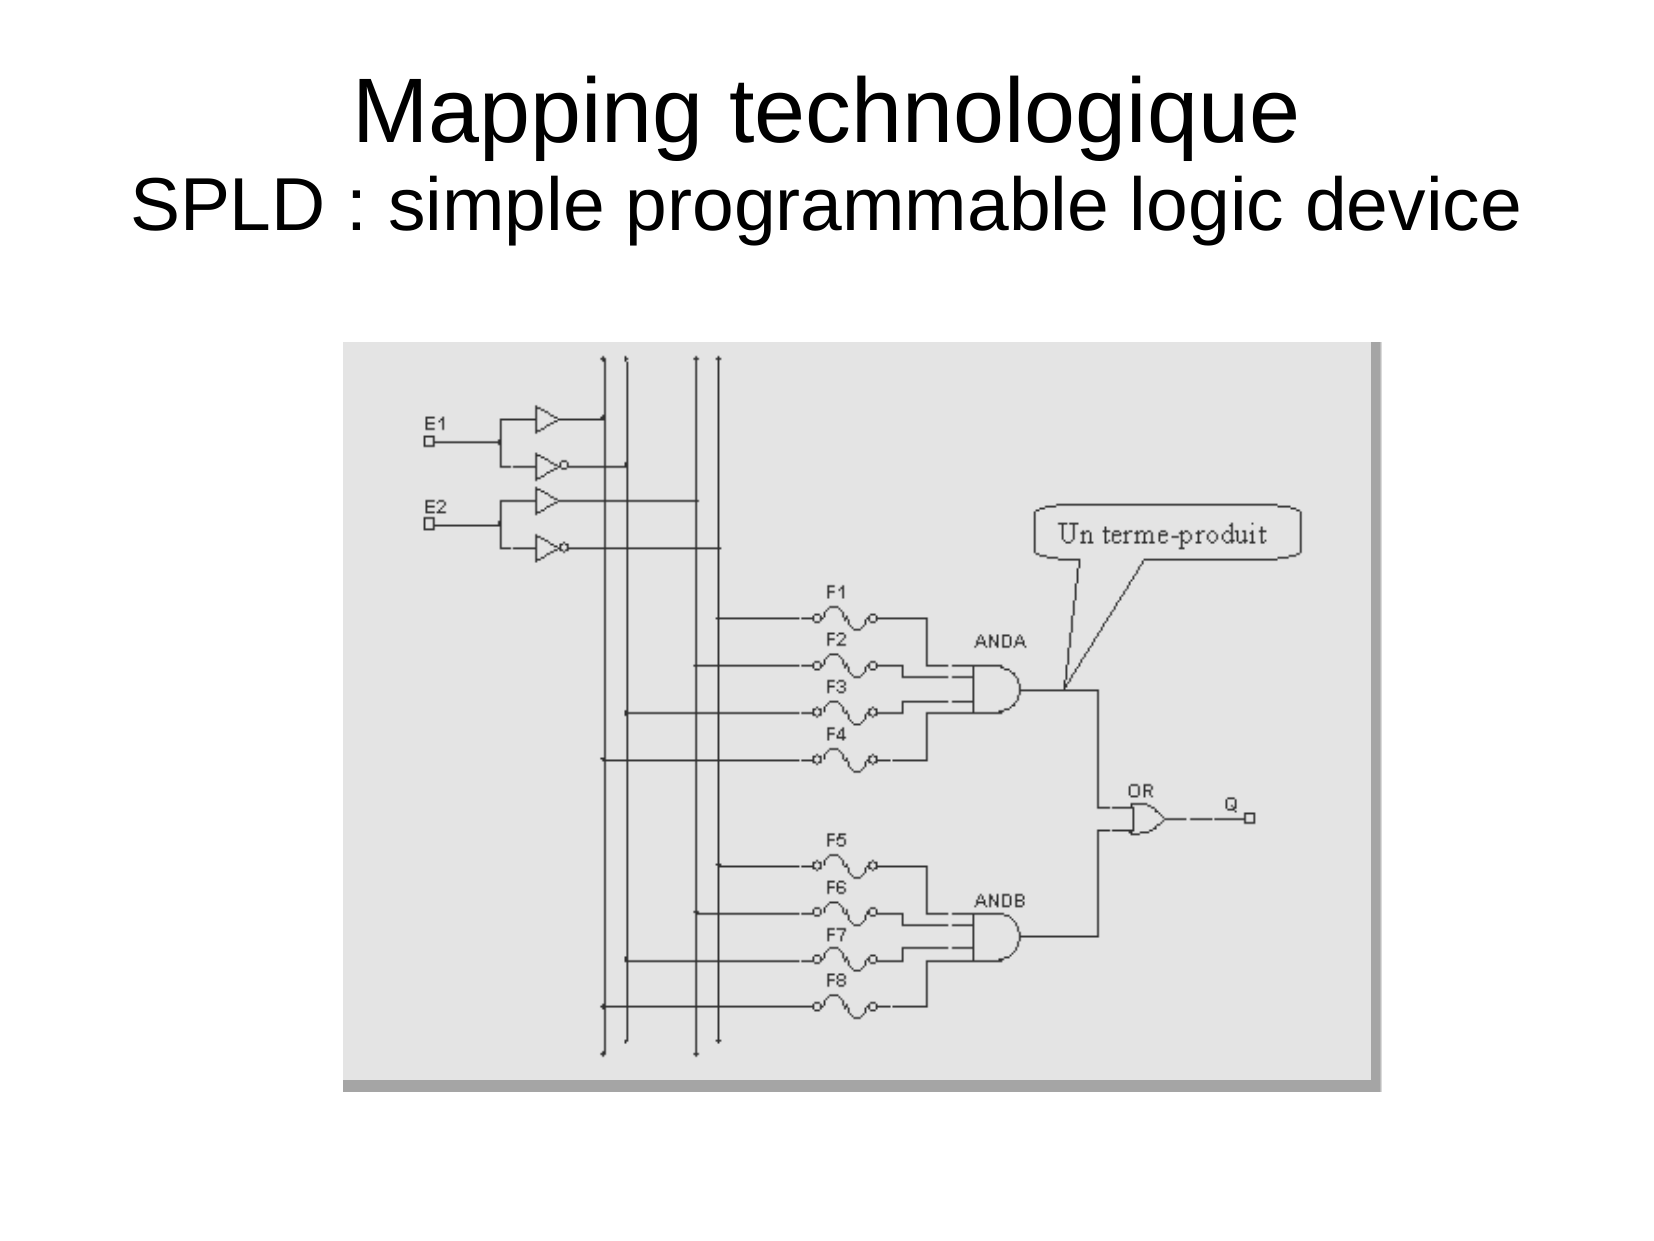

# Mapping technologique SPLD : simple programmable logic device